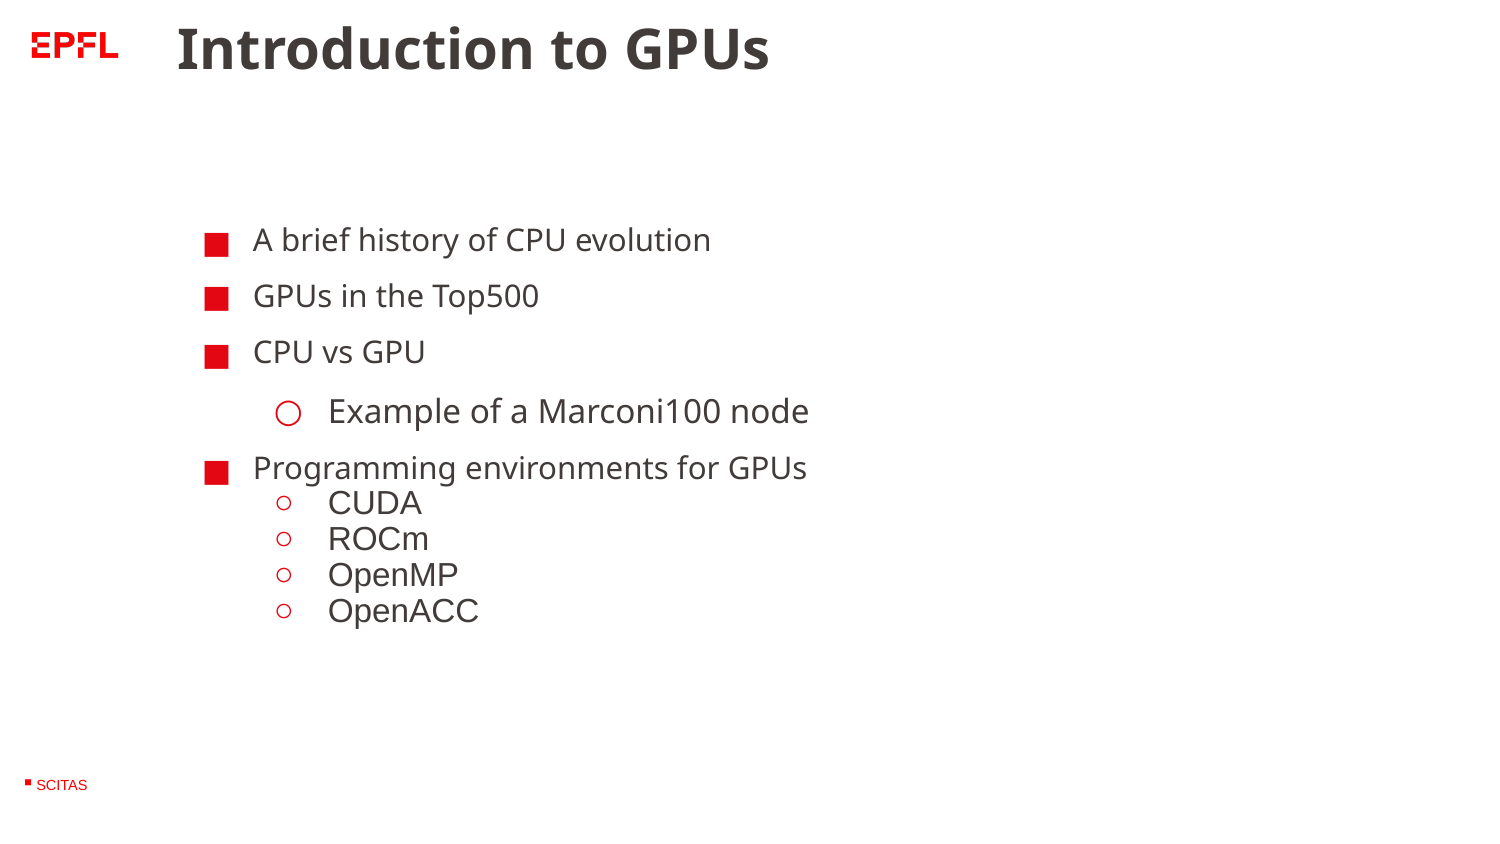

Introduction to GPUs
# A brief history of CPU evolution
GPUs in the Top500
CPU vs GPU
Example of a Marconi100 node
Programming environments for GPUs
CUDA
ROCm
OpenMP
OpenACC